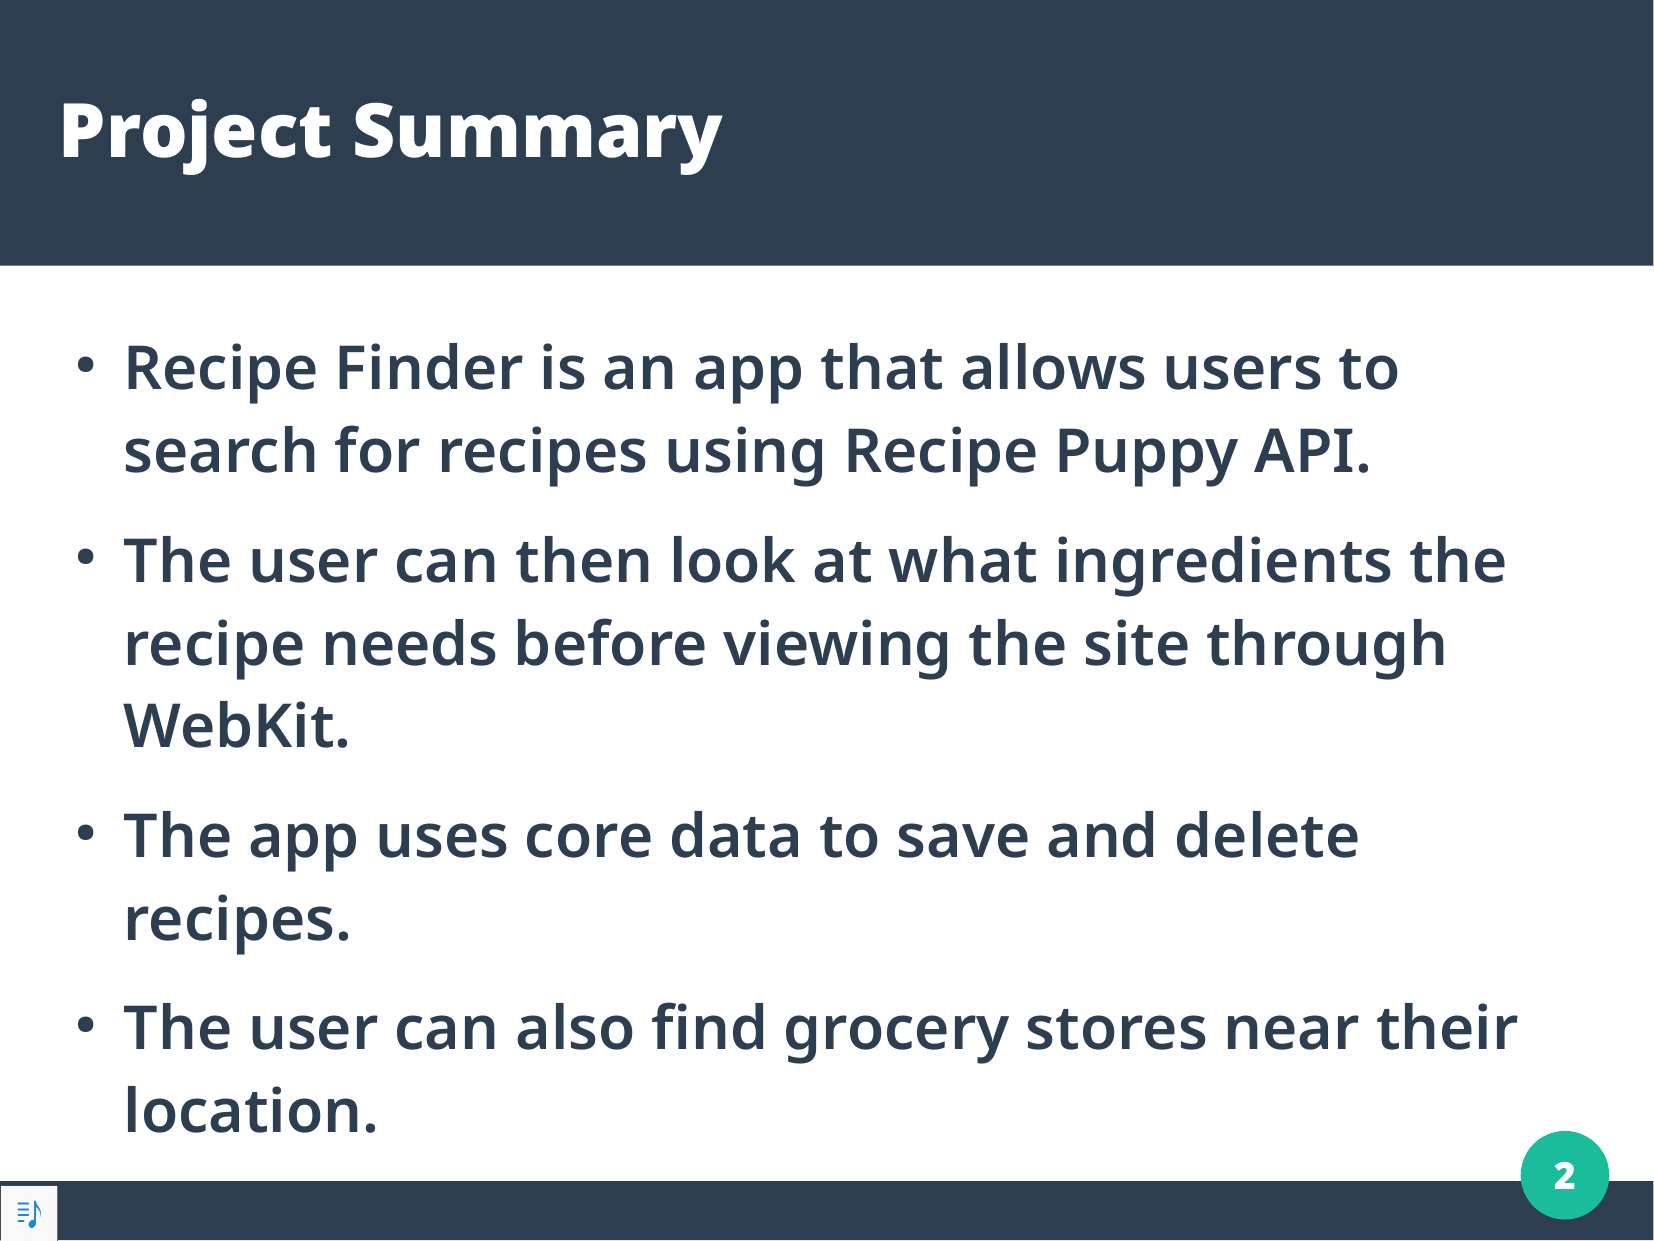

# Project Summary
Recipe Finder is an app that allows users to search for recipes using Recipe Puppy API.
The user can then look at what ingredients the recipe needs before viewing the site through WebKit.
The app uses core data to save and delete recipes.
The user can also find grocery stores near their location.
2